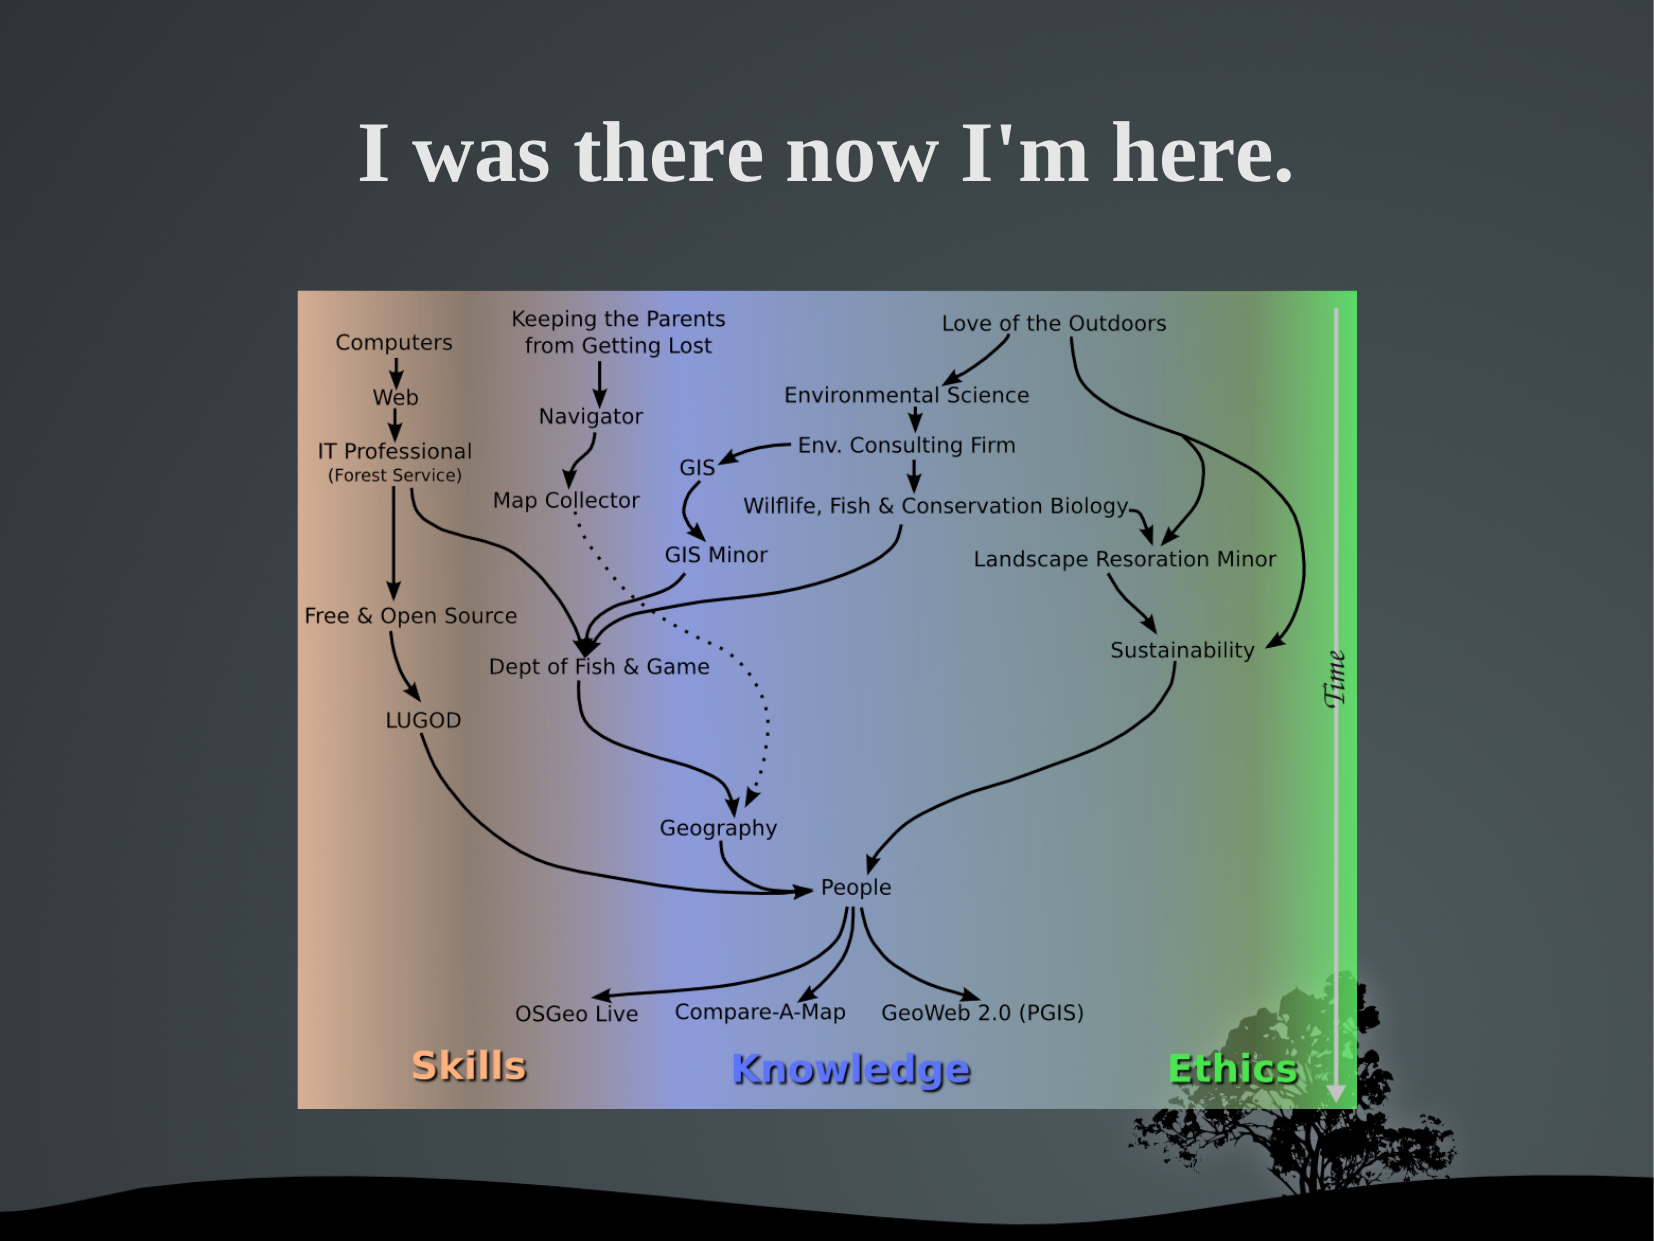

# I was there now I'm here.